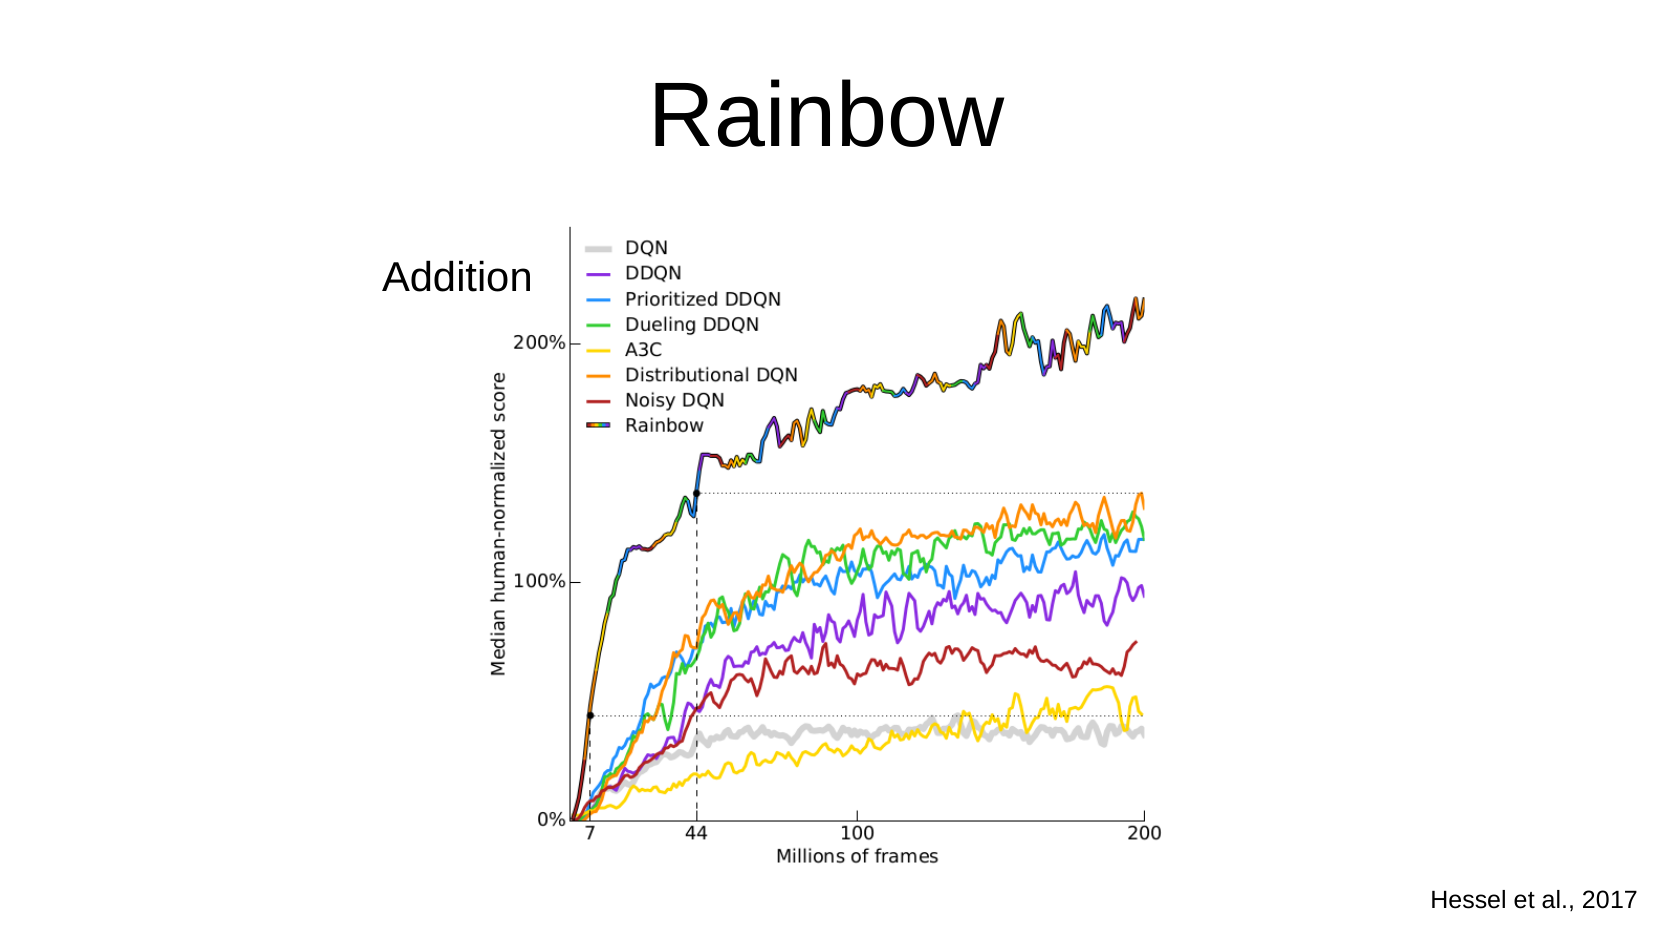

# Rainbow
Addition
Hessel et al., 2017